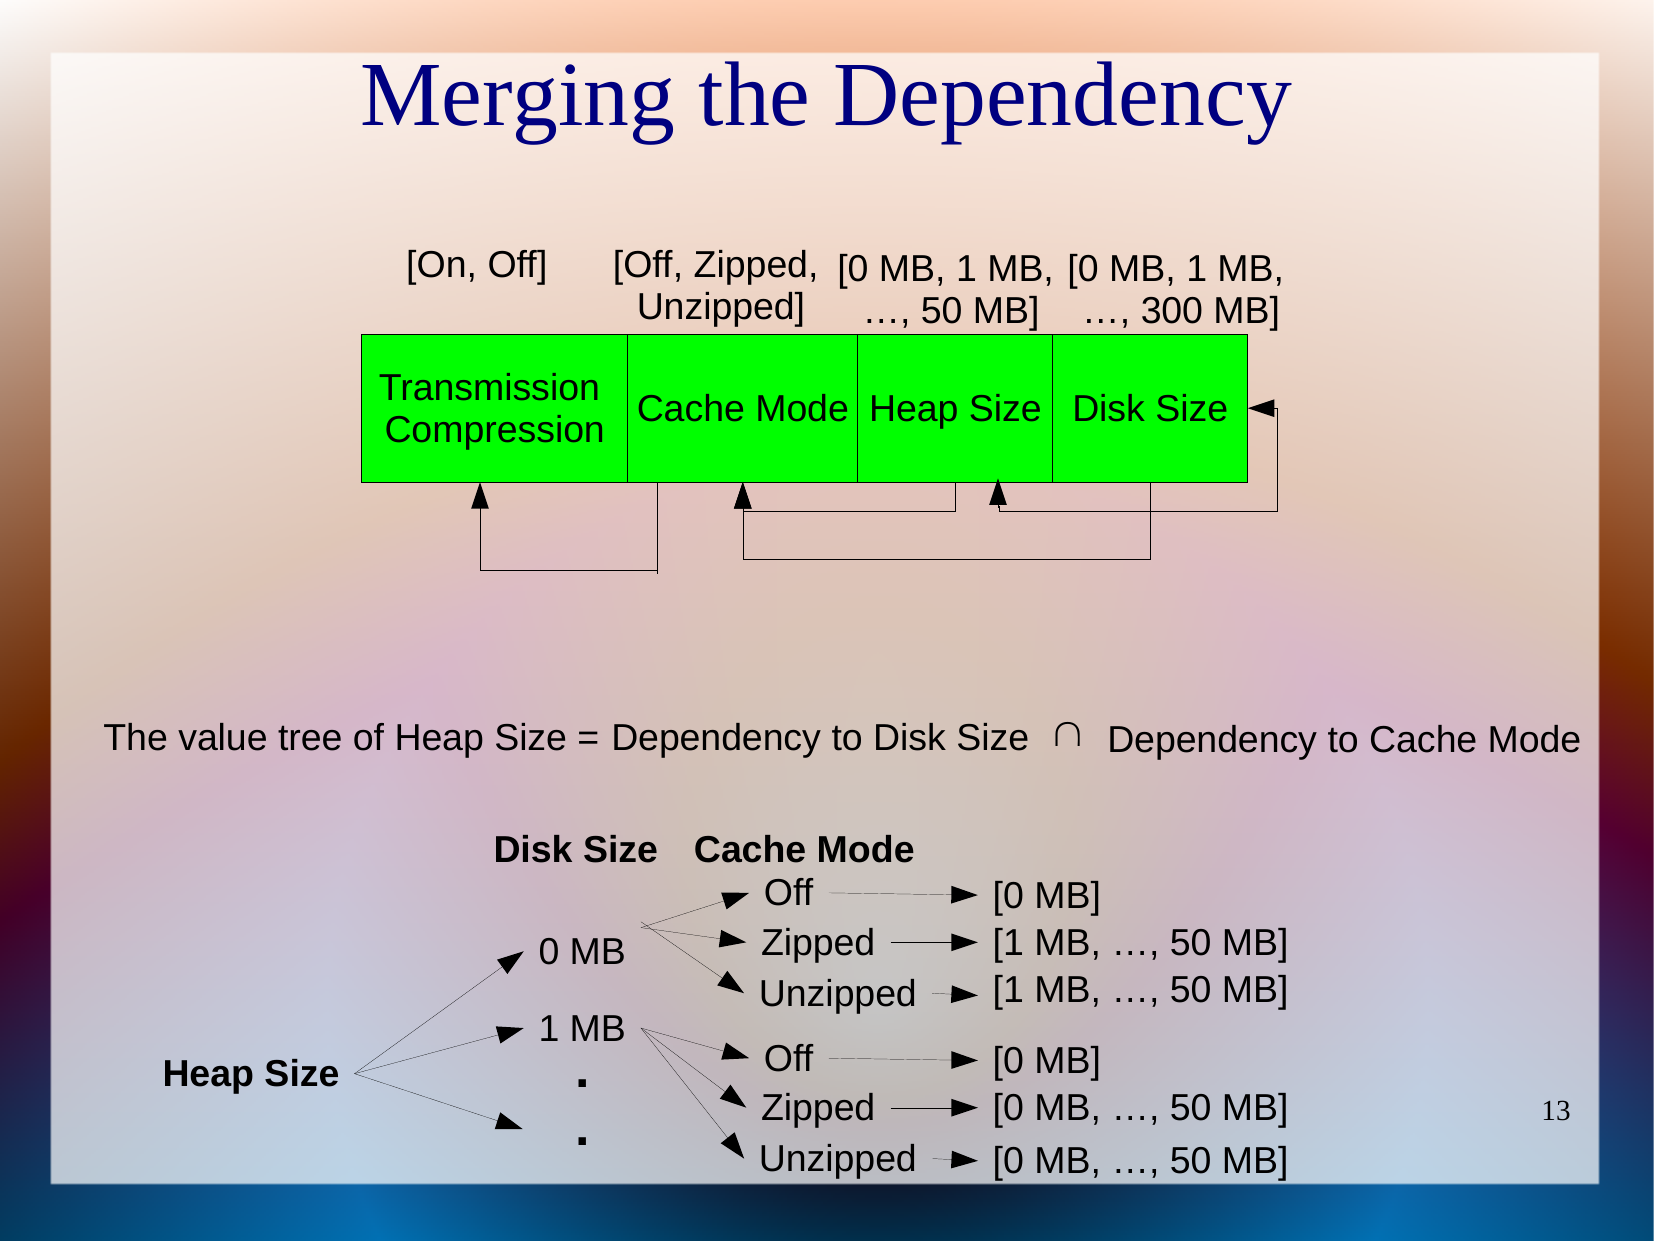

# Merging the Dependency
[On, Off]
[Off, Zipped,
Unzipped]
[0 MB, 1 MB,
…, 50 MB]
[0 MB, 1 MB,
 …, 300 MB]
Transmission
Compression
Cache Mode
Heap Size
Disk Size
The value tree of Heap Size =
Dependency to Disk Size
Dependency to Cache Mode
Disk Size
Cache Mode
Off
[0 MB]
Zipped
[1 MB, …, 50 MB]
0 MB
[1 MB, …, 50 MB]
Unzipped
1 MB
Off
[0 MB]
.
.
Heap Size
Zipped
[0 MB, …, 50 MB]
13
Unzipped
[0 MB, …, 50 MB]